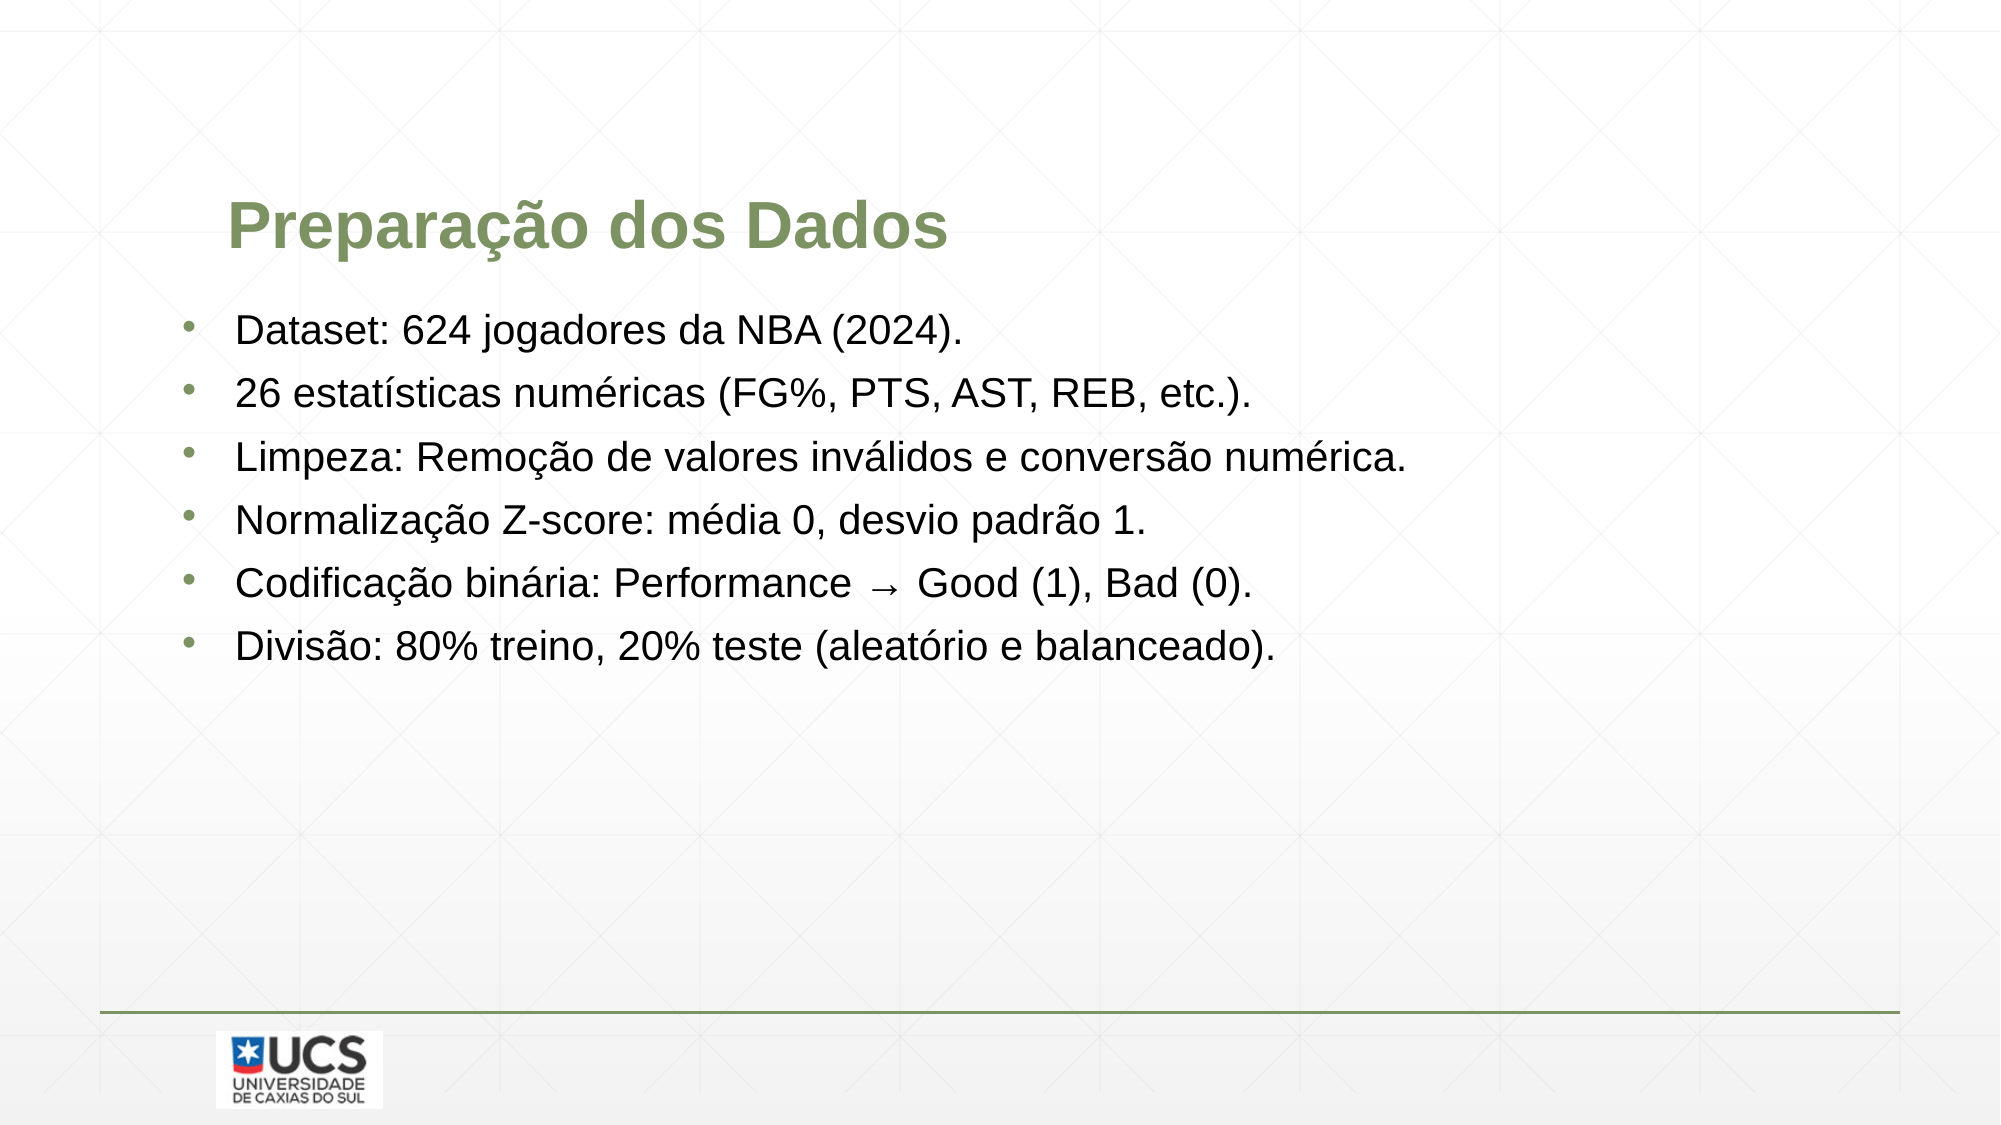

# Preparação dos Dados
Dataset: 624 jogadores da NBA (2024).
26 estatísticas numéricas (FG%, PTS, AST, REB, etc.).
Limpeza: Remoção de valores inválidos e conversão numérica.
Normalização Z-score: média 0, desvio padrão 1.
Codificação binária: Performance → Good (1), Bad (0).
Divisão: 80% treino, 20% teste (aleatório e balanceado).